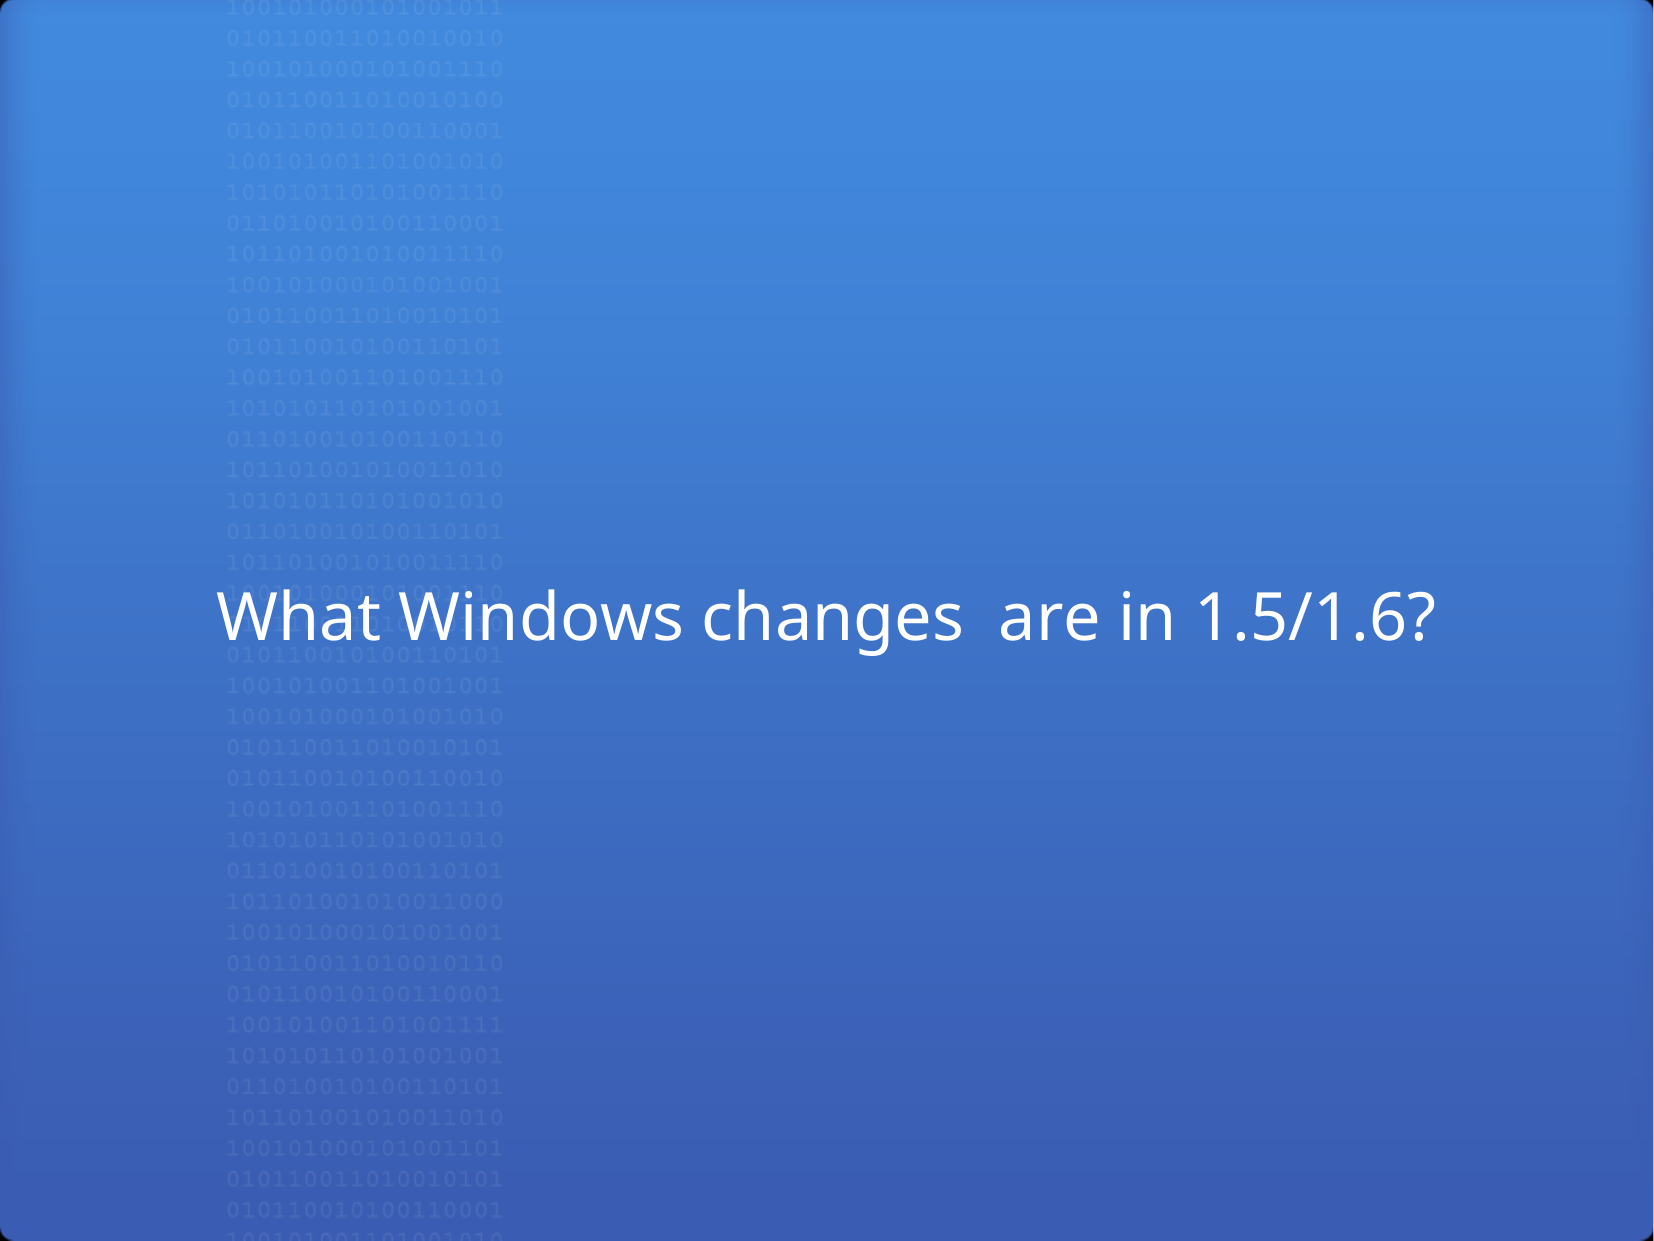

# What Windows changes are in 1.5/1.6?